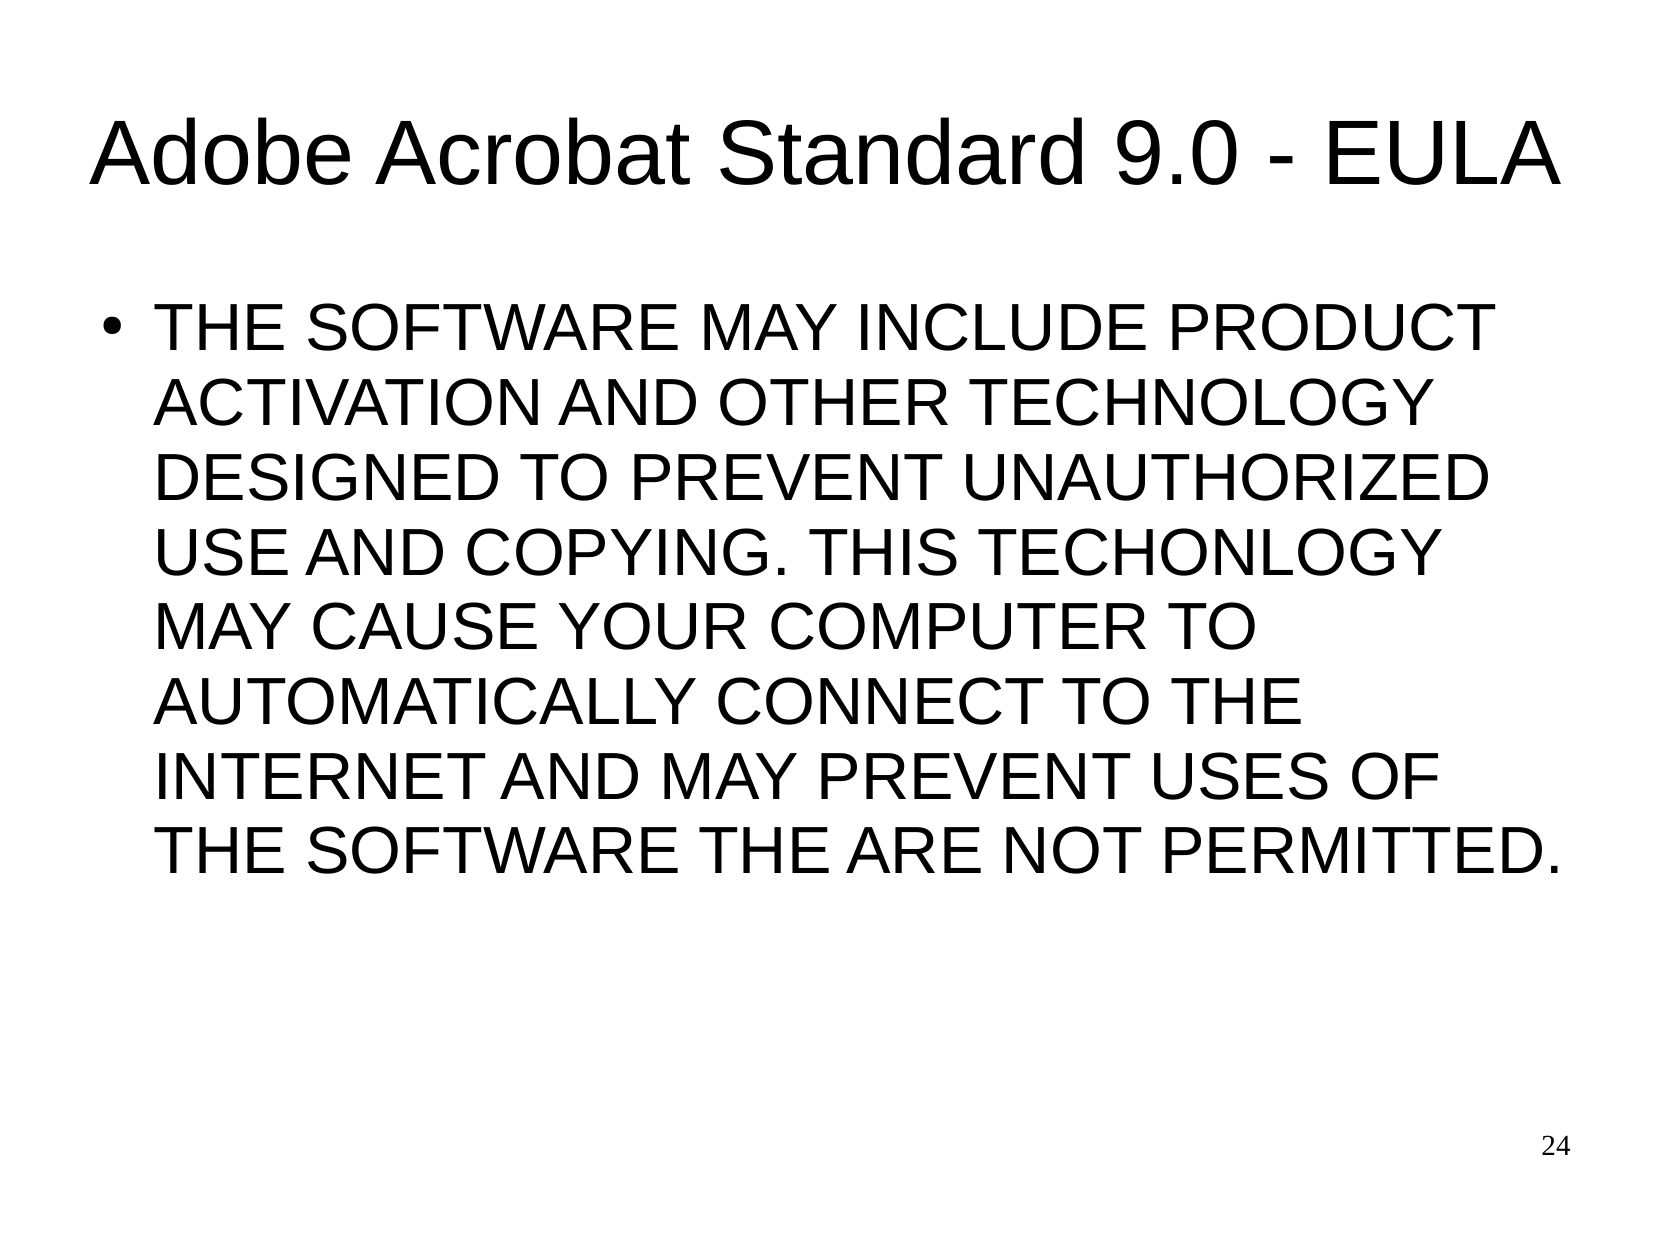

# Adobe Acrobat Standard 9.0 - EULA
THE SOFTWARE MAY INCLUDE PRODUCT ACTIVATION AND OTHER TECHNOLOGY DESIGNED TO PREVENT UNAUTHORIZED USE AND COPYING. THIS TECHONLOGY MAY CAUSE YOUR COMPUTER TO AUTOMATICALLY CONNECT TO THE INTERNET AND MAY PREVENT USES OF THE SOFTWARE THE ARE NOT PERMITTED.
24